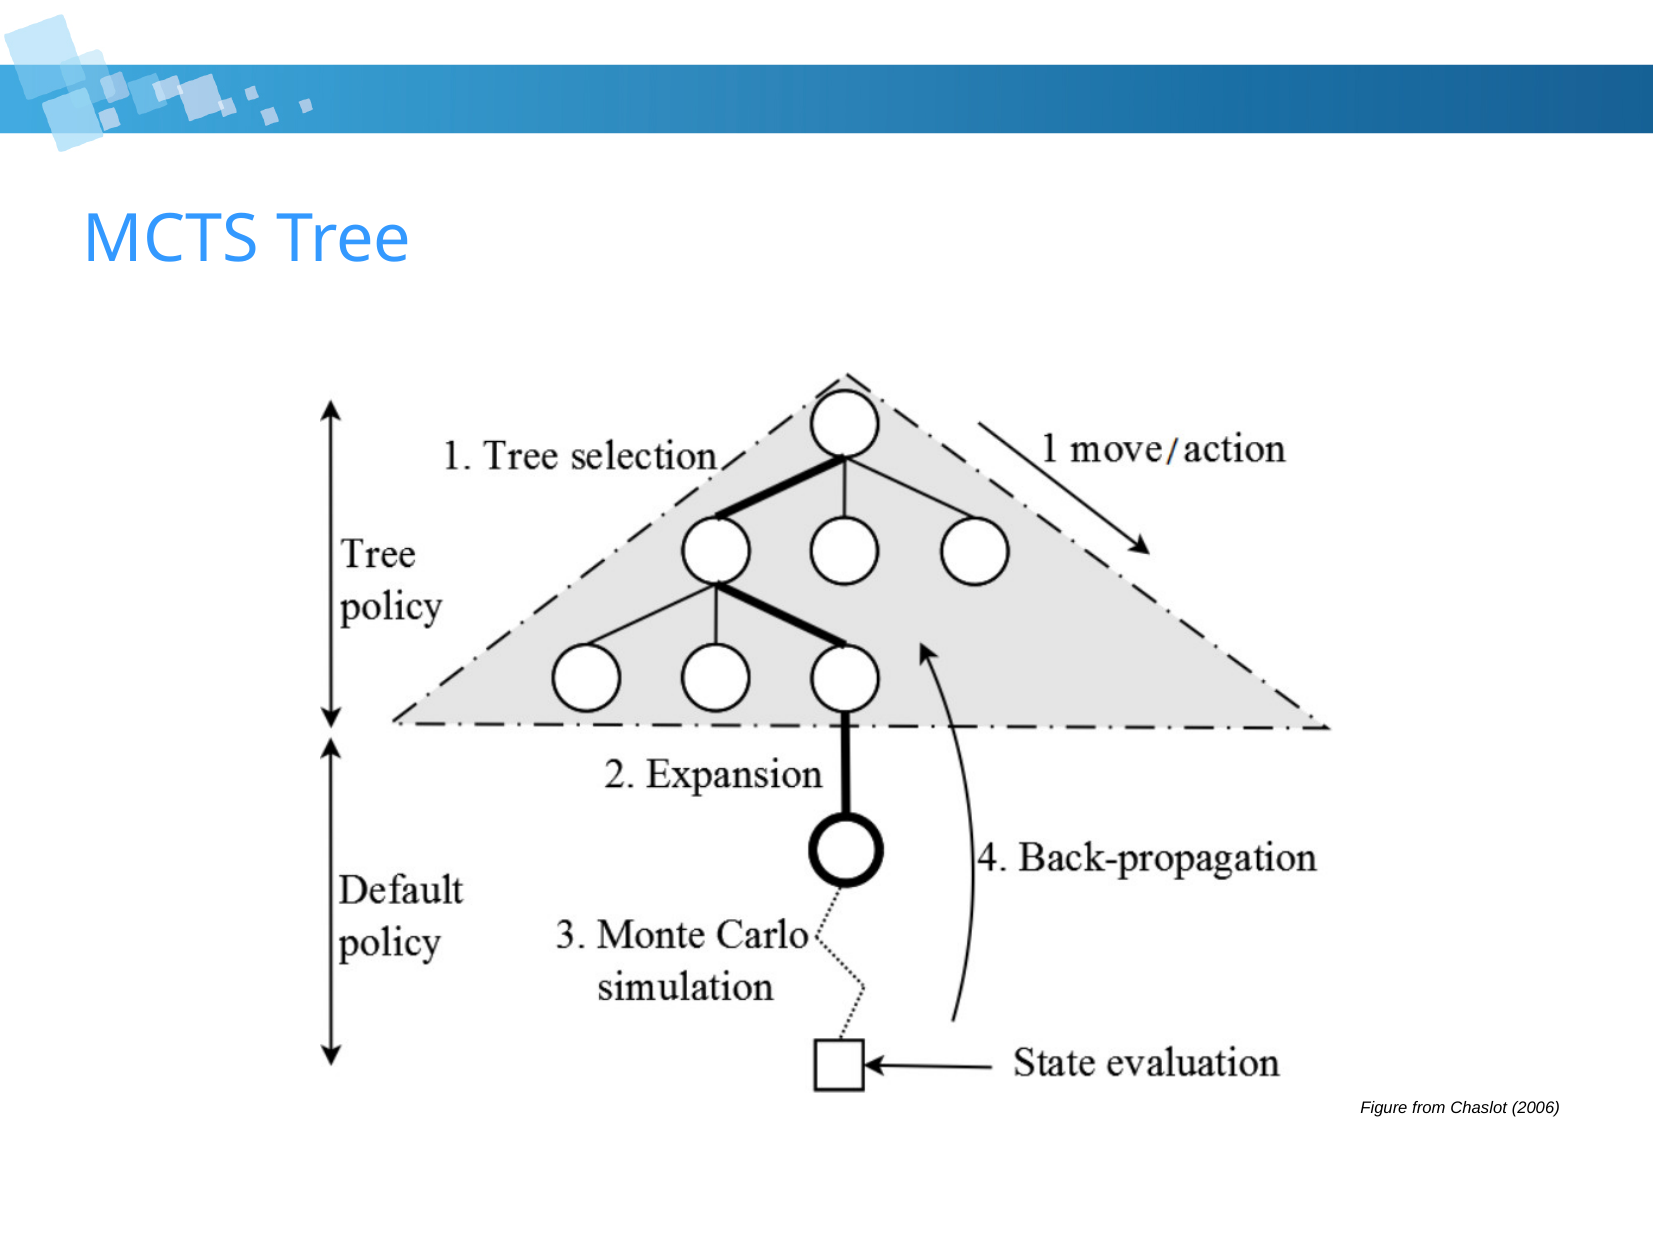

# MCTS Tree
Figure from Chaslot (2006)